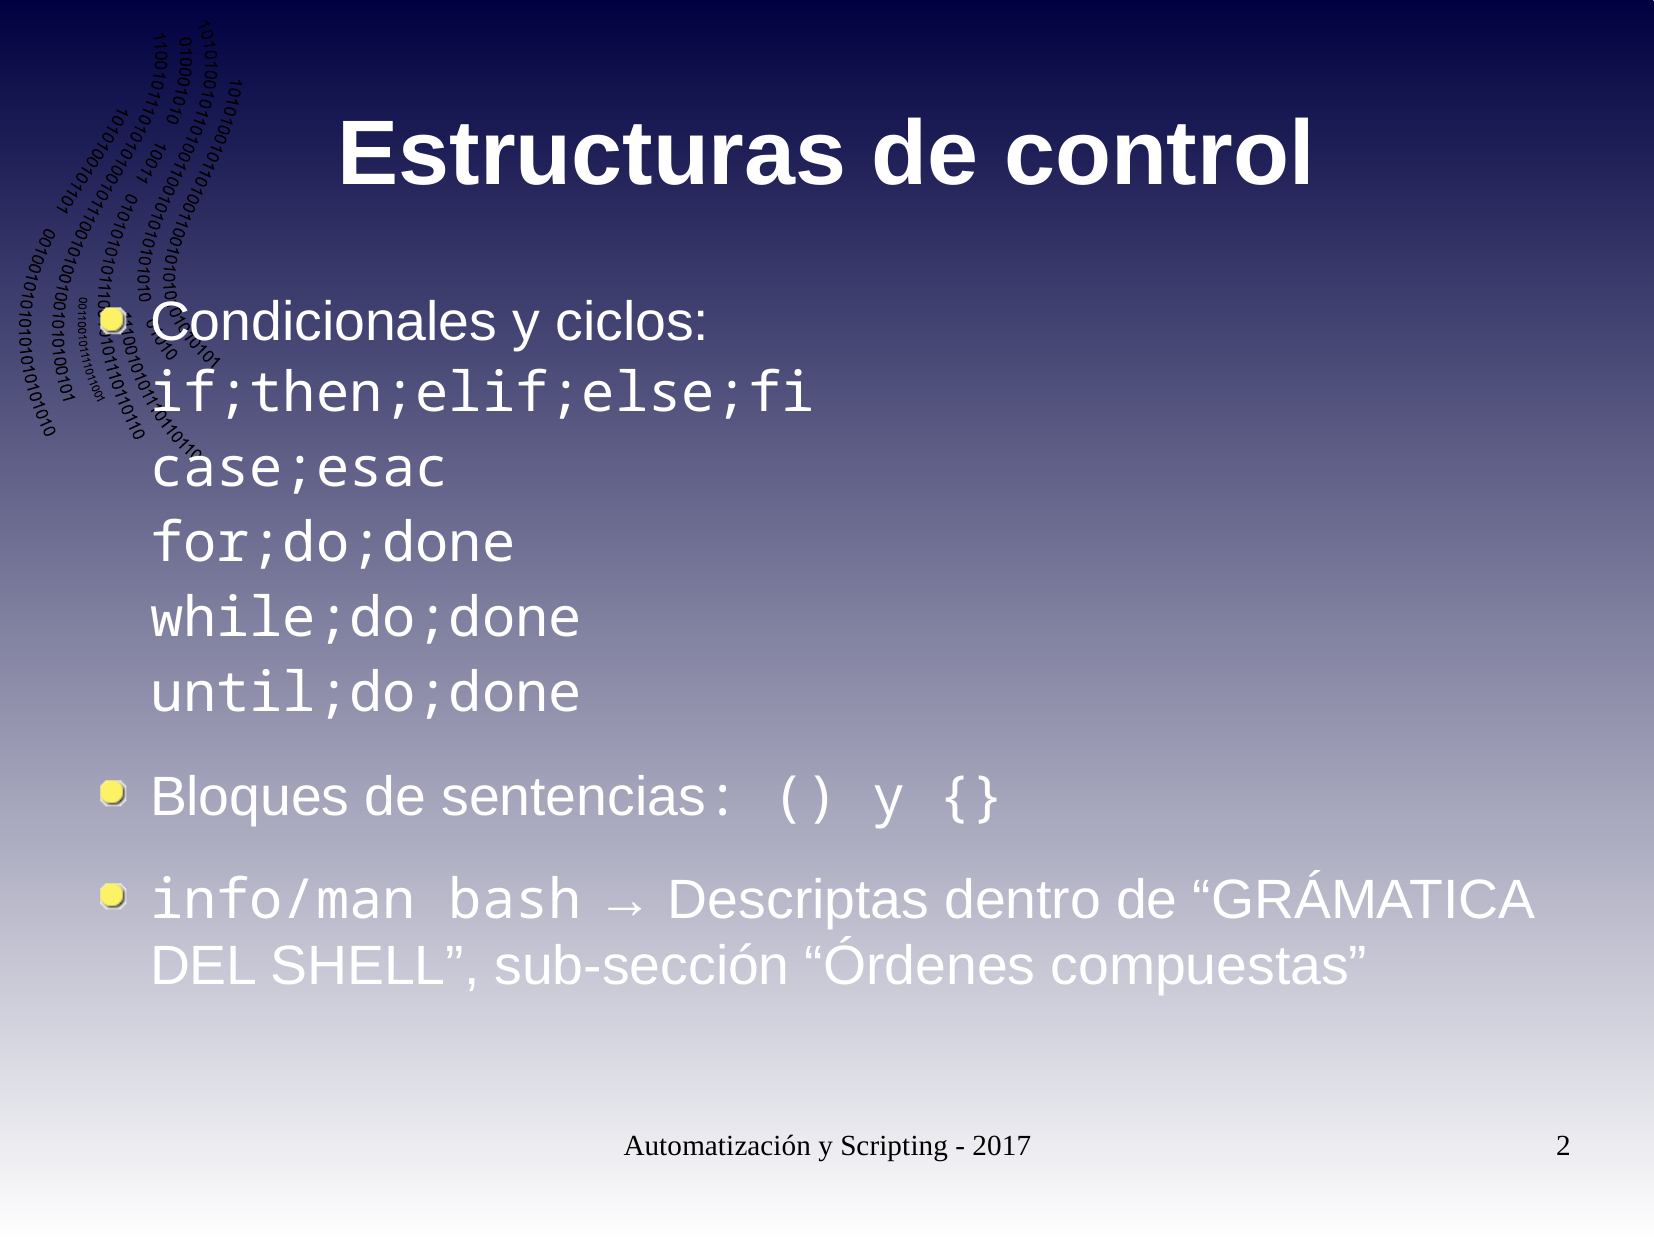

# Estructuras de control
Condicionales y ciclos:
if;then;elif;else;fi
case;esac
for;do;done
while;do;done
until;do;done
Bloques de sentencias: () y {}
info/man bash → Descriptas dentro de “GRÁMATICA DEL SHELL”, sub-sección “Órdenes compuestas”
Automatización y Scripting - 2017
2